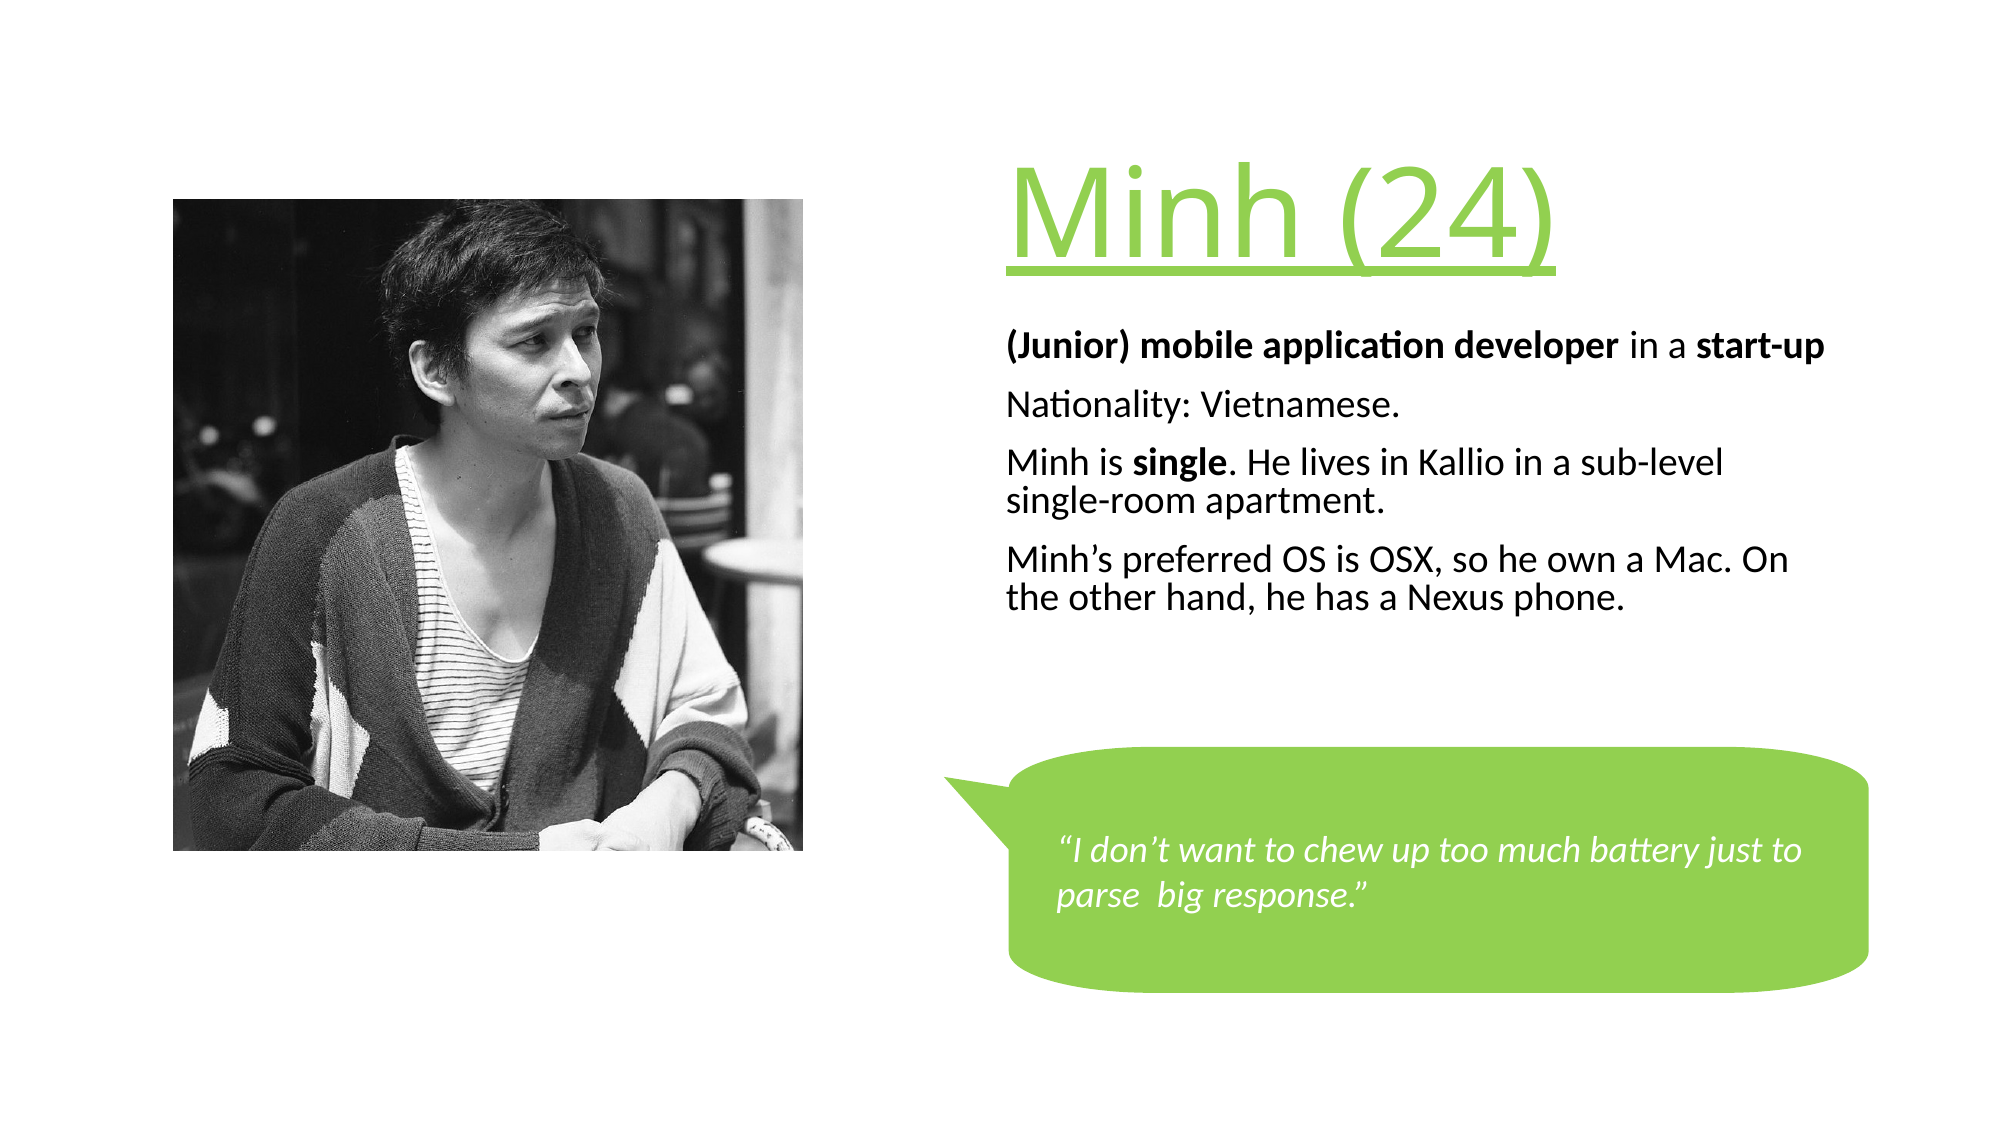

# Minh (24)
(Junior) mobile application developer in a start-up
Nationality: Vietnamese.
Minh is single. He lives in Kallio in a sub-level single-room apartment.
Minh’s preferred OS is OSX, so he own a Mac. On the other hand, he has a Nexus phone.
“I don’t want to chew up too much battery just to parse big response.”